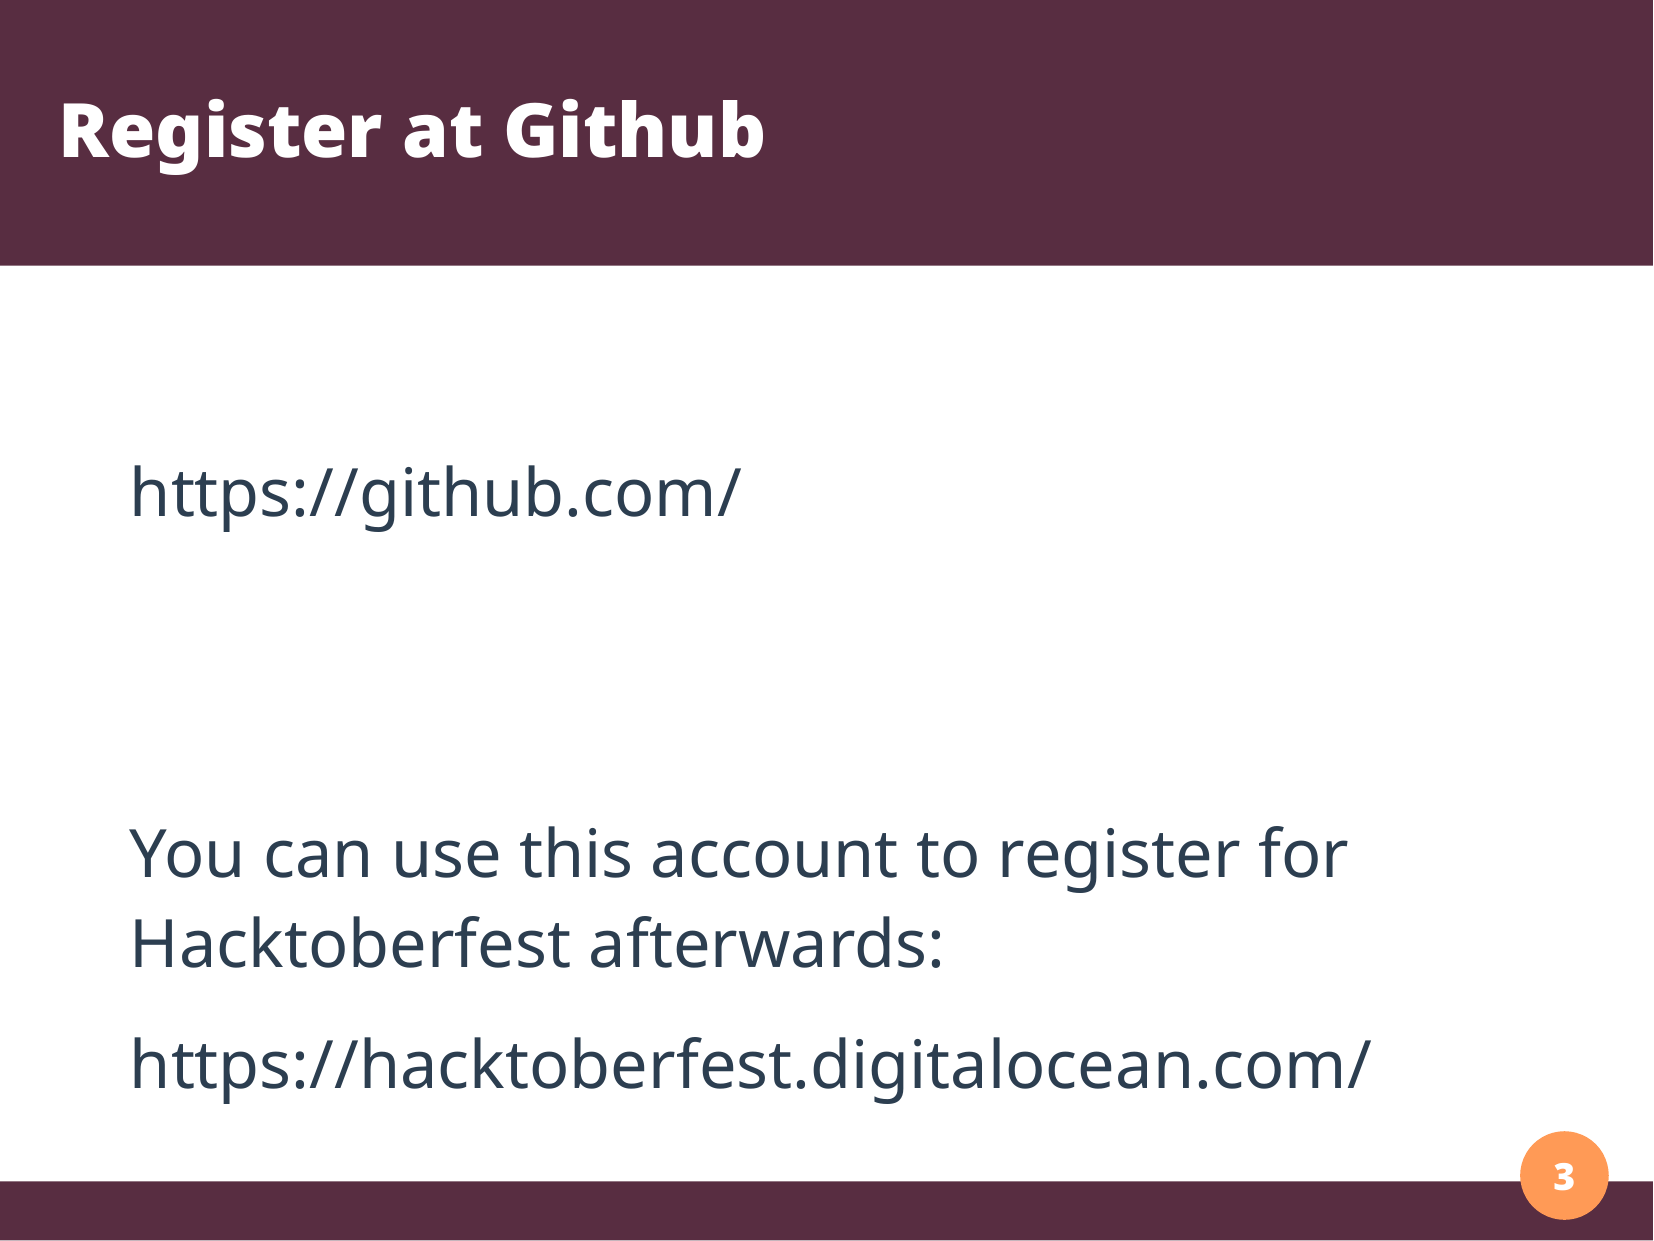

# Register at Github
https://github.com/
You can use this account to register for Hacktoberfest afterwards:
https://hacktoberfest.digitalocean.com/
3